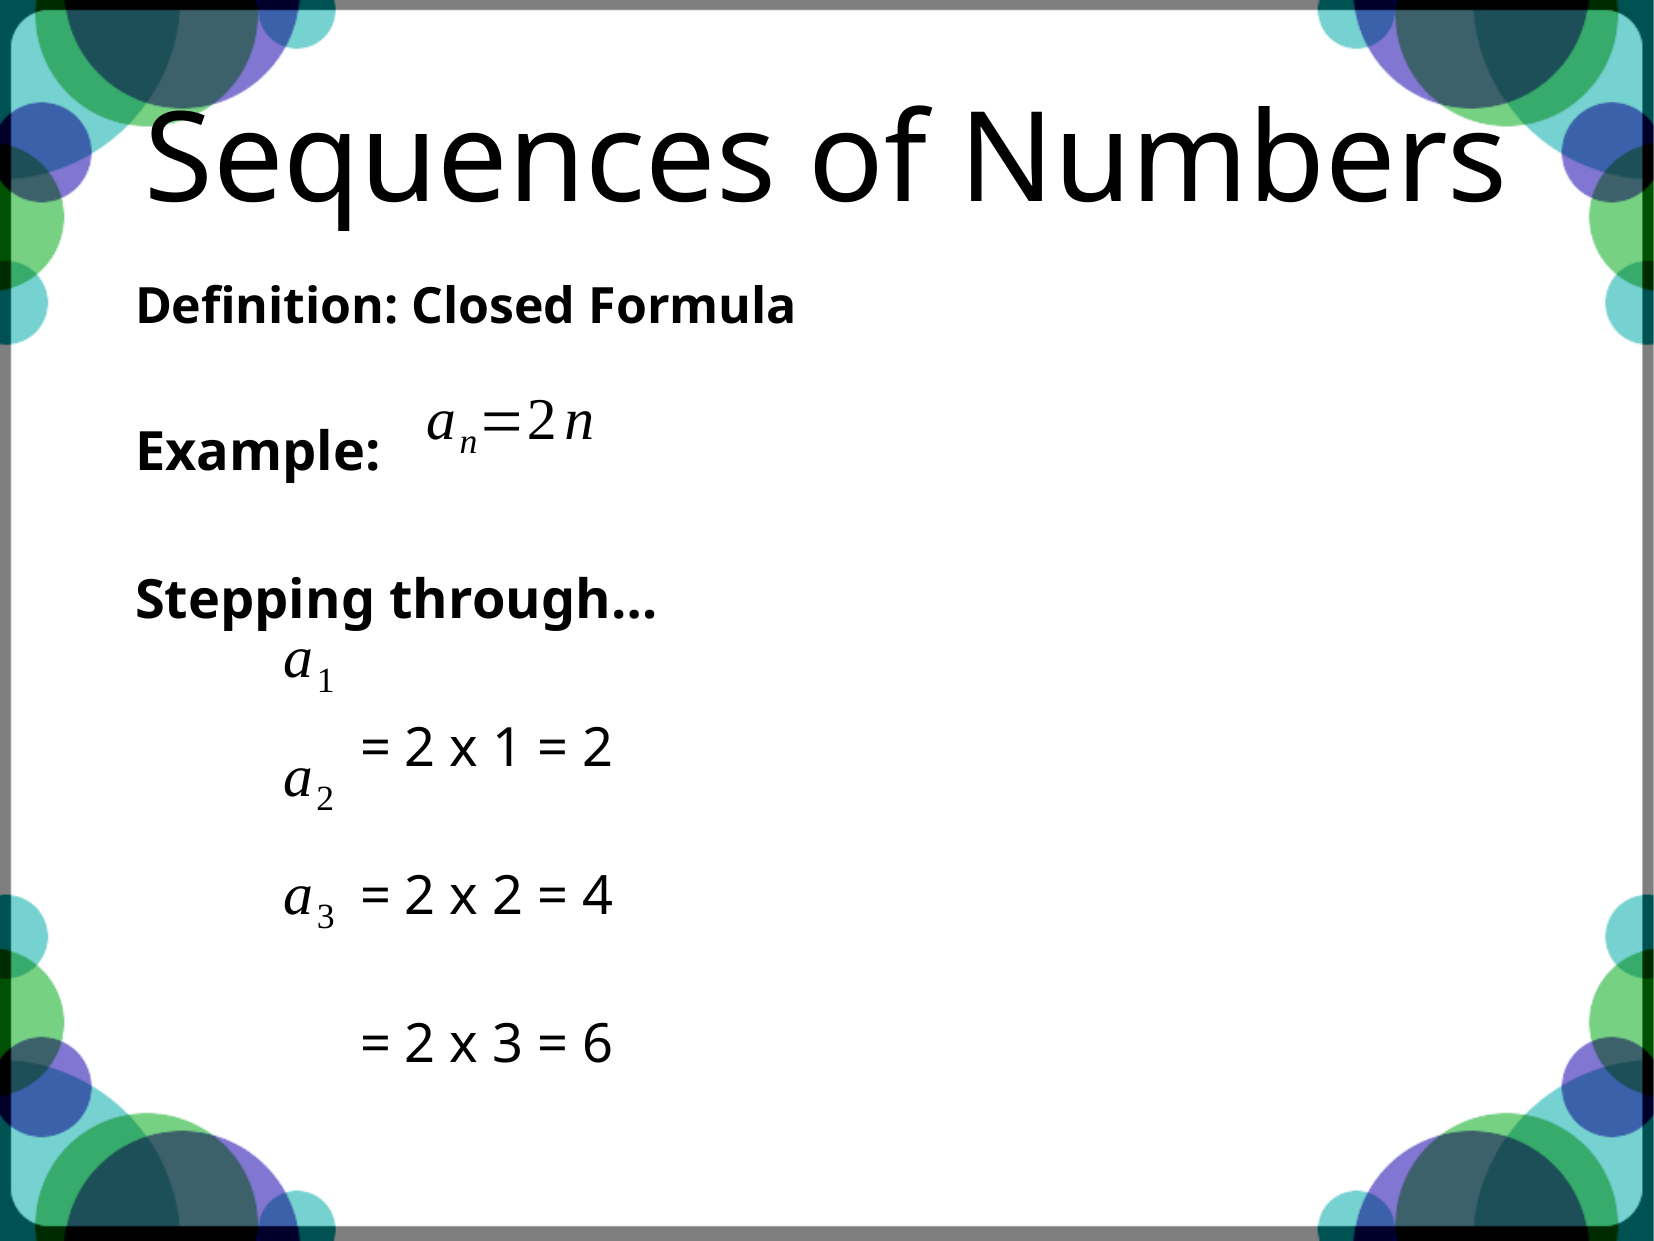

# Sequences of Numbers
Definition: Closed Formula
Example:
Stepping through…
			= 2 x 1 = 2
			= 2 x 2 = 4
			= 2 x 3 = 6